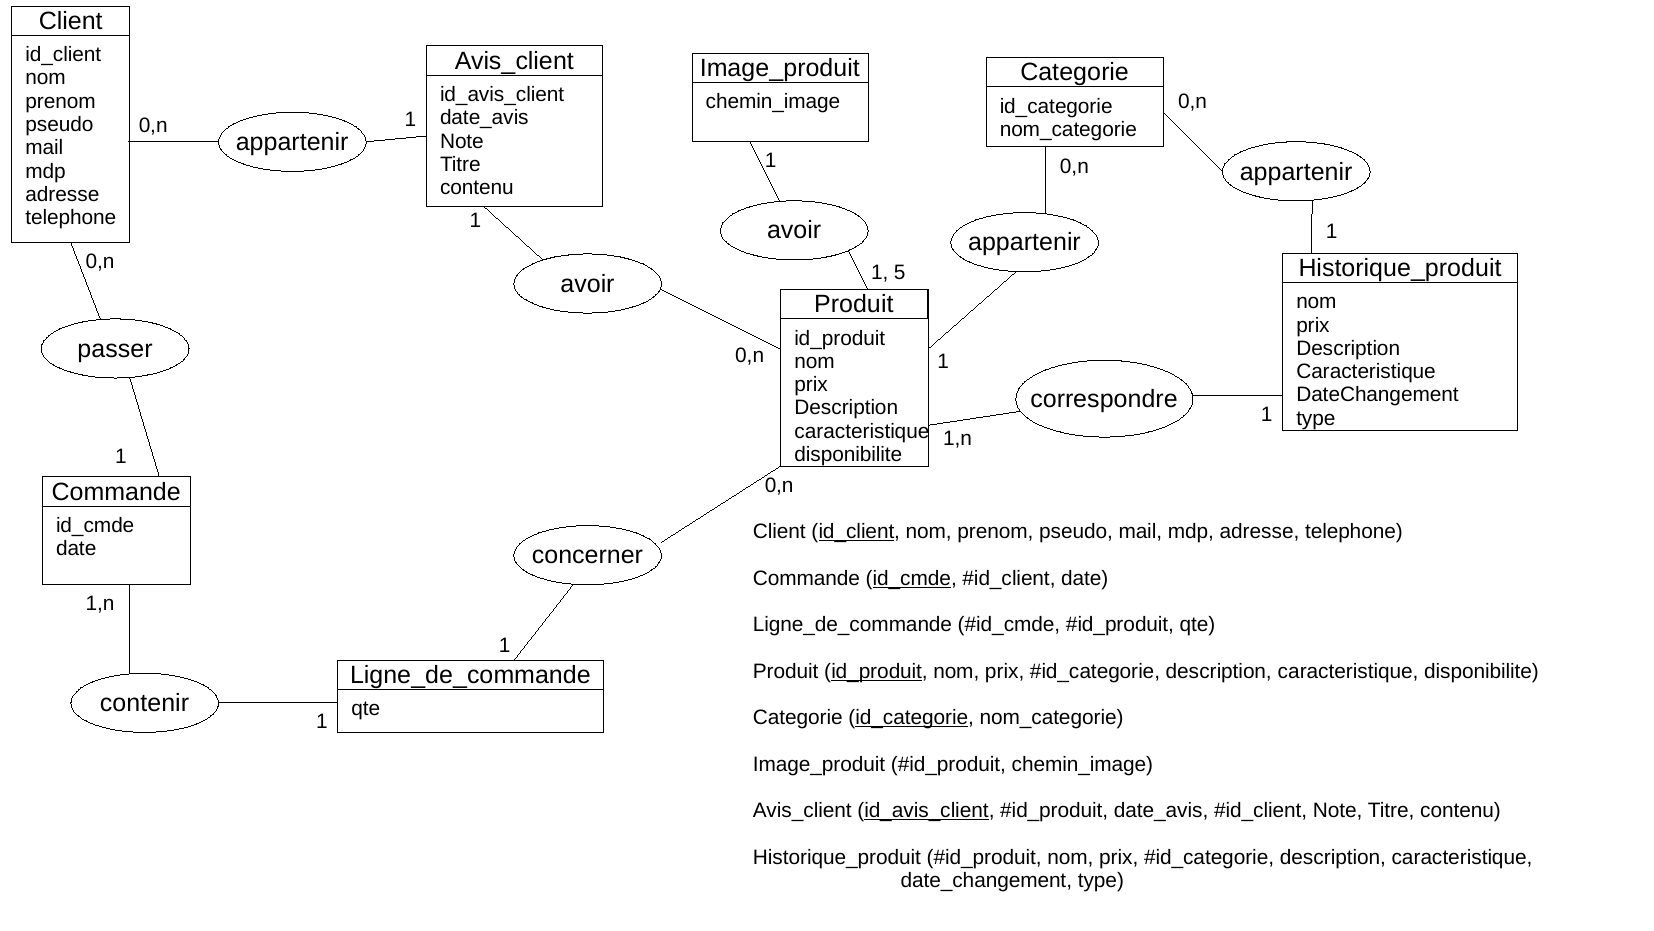

Client
id_client
nom
prenom
pseudo
mail
mdp
adresse
telephone
Avis_client
Image_produit
Categorie
id_avis_client
date_avis
Note
Titre
contenu
chemin_image
0,n
id_categorie
nom_categorie
1
0,n
appartenir
1
appartenir
0,n
avoir
1
appartenir
1
0,n
Historique_produit
avoir
1, 5
nom
prix
Description
Caracteristique
DateChangement
type
Produit
passer
id_produit
nom
prix
Description
caracteristique
disponibilite
0,n
1
correspondre
1
1,n
1
0,n
Commande
id_cmde
date
Client (id_client, nom, prenom, pseudo, mail, mdp, adresse, telephone)
Commande (id_cmde, #id_client, date)
Ligne_de_commande (#id_cmde, #id_produit, qte)
Produit (id_produit, nom, prix, #id_categorie, description, caracteristique, disponibilite)
Categorie (id_categorie, nom_categorie)
Image_produit (#id_produit, chemin_image)
Avis_client (id_avis_client, #id_produit, date_avis, #id_client, Note, Titre, contenu)
Historique_produit (#id_produit, nom, prix, #id_categorie, description, caracteristique, 				date_changement, type)
concerner
1,n
1
Ligne_de_commande
contenir
qte
1